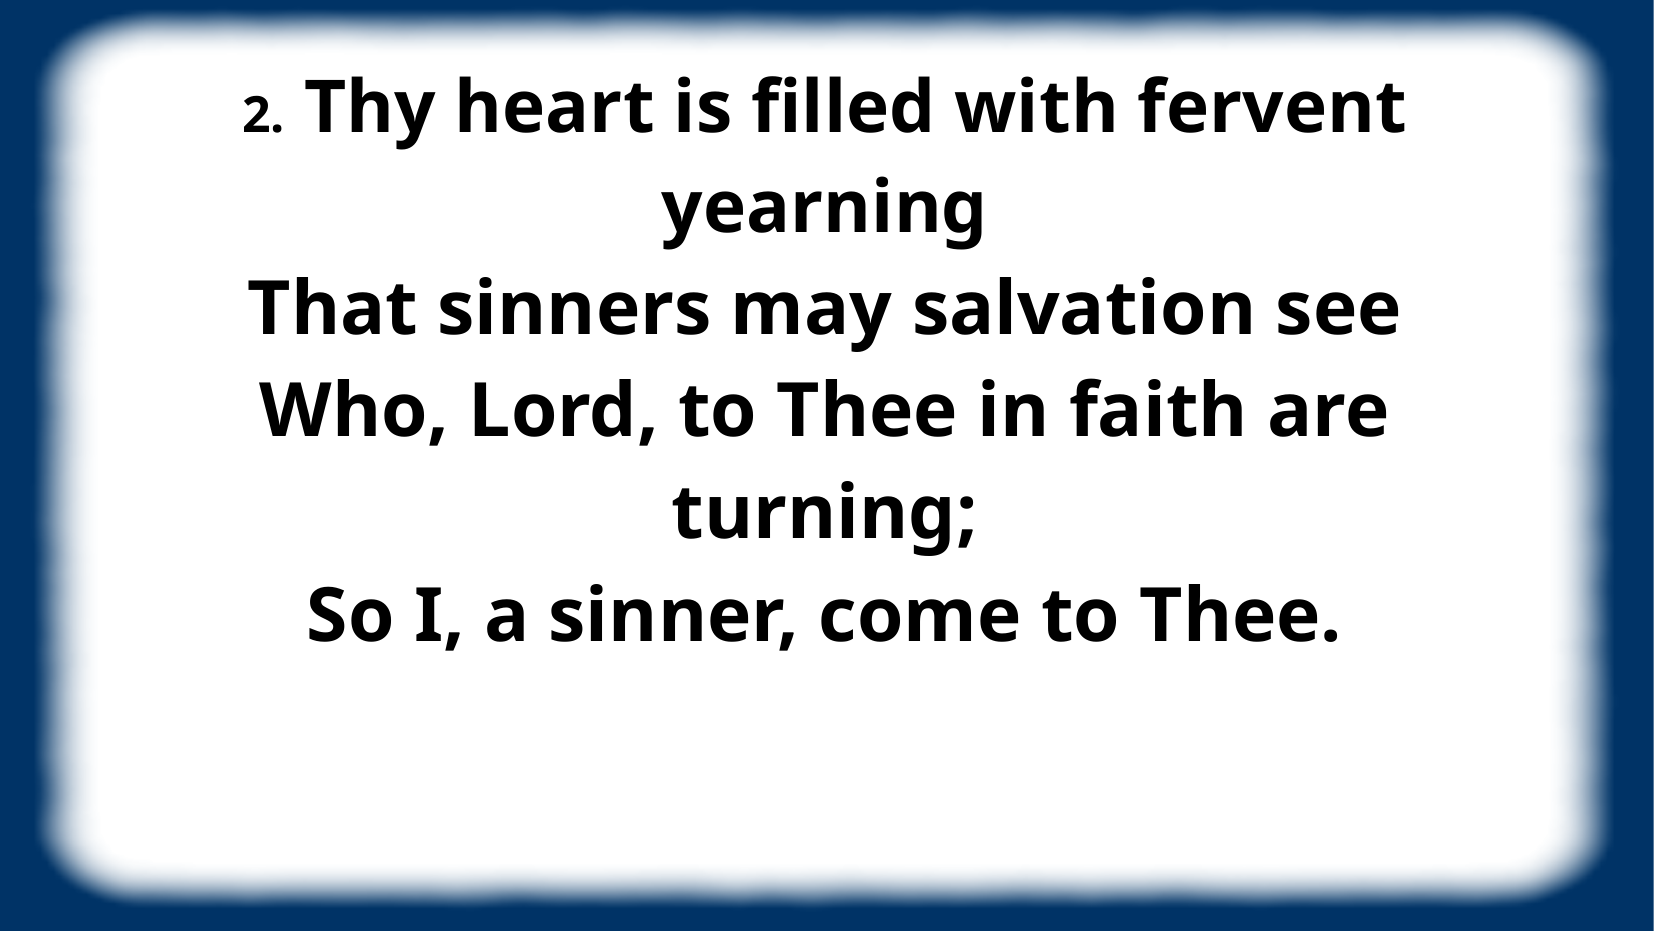

2. Thy heart is filled with fervent yearning
That sinners may salvation see
Who, Lord, to Thee in faith are turning;
So I, a sinner, come to Thee.